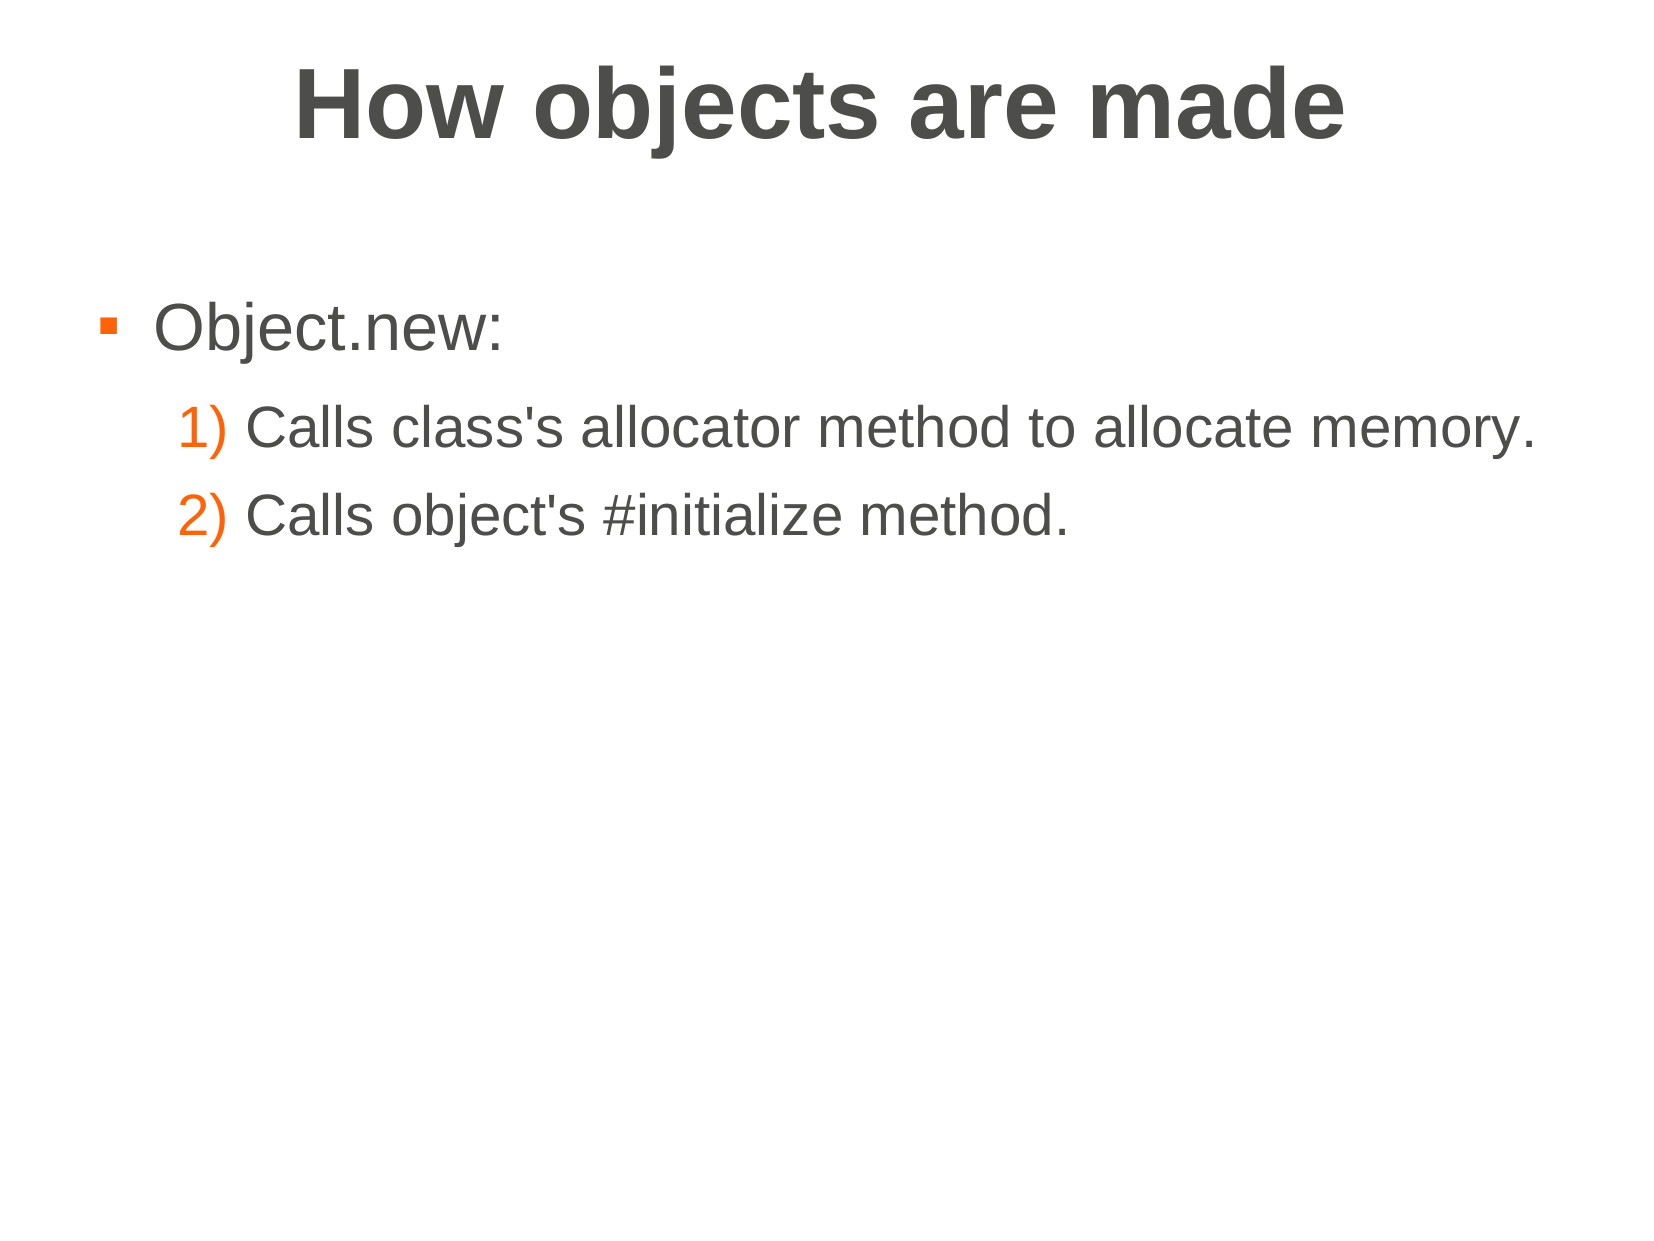

# How objects are made
Object.new:
 Calls class's allocator method to allocate memory.
 Calls object's #initialize method.